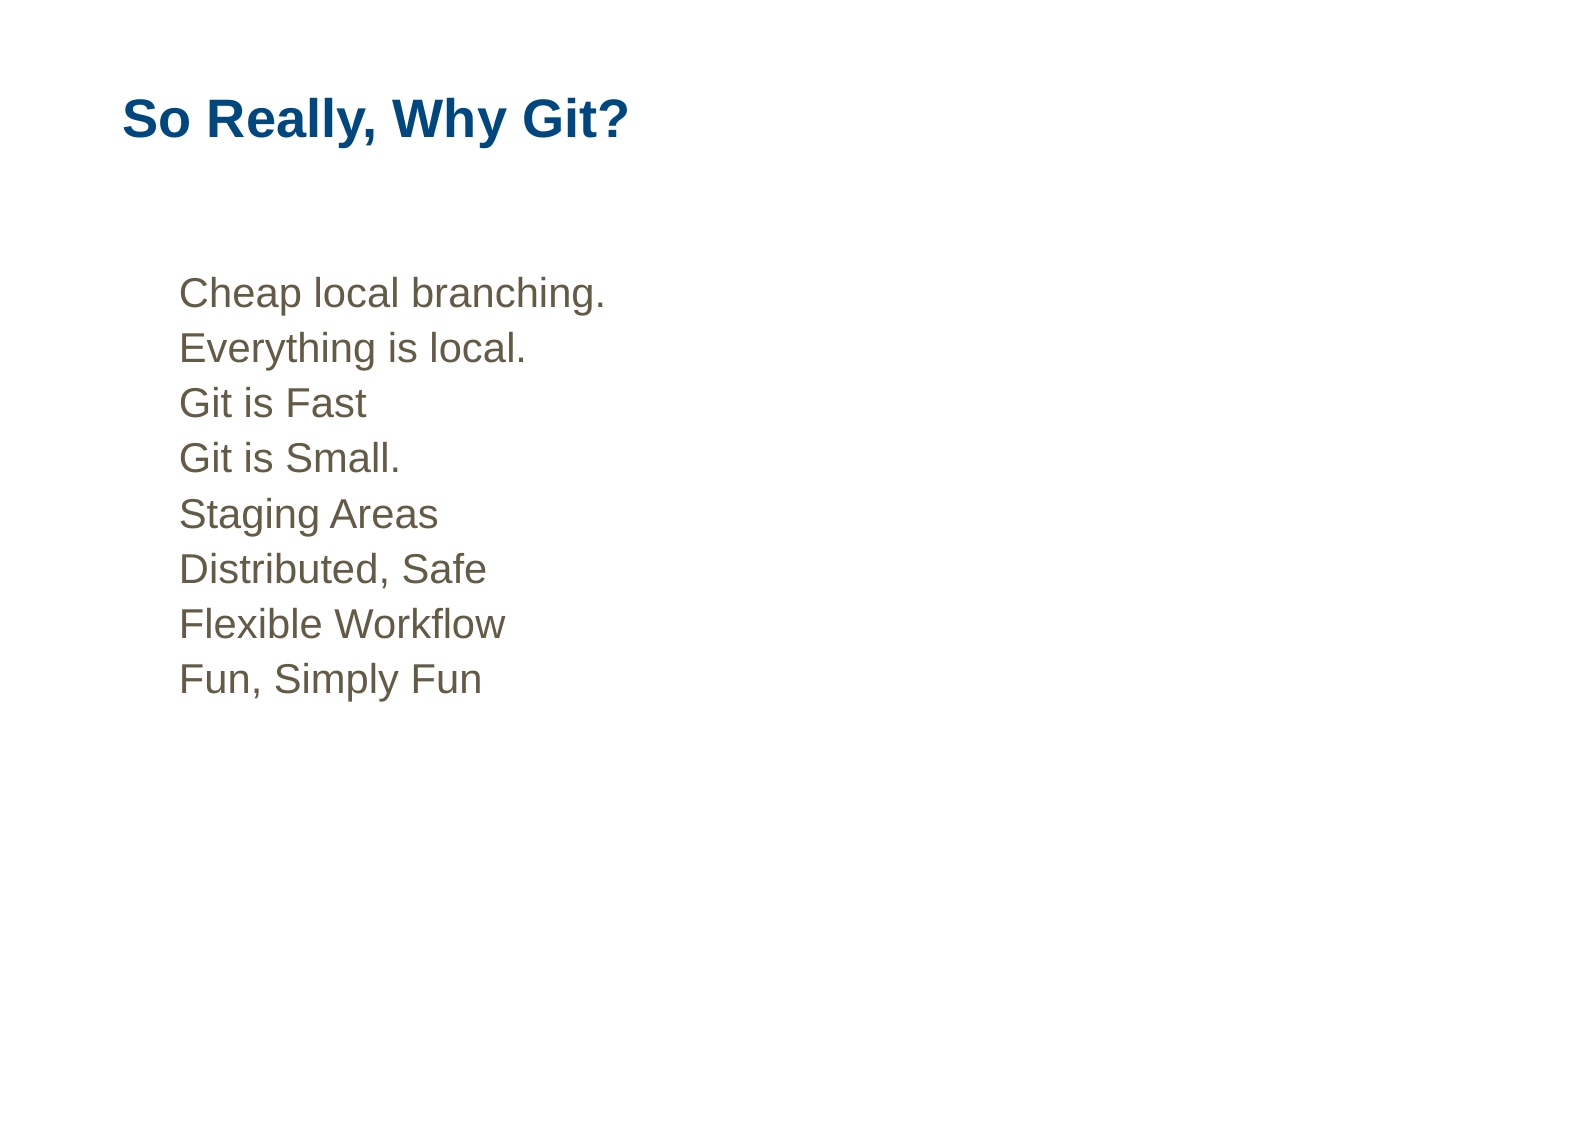

# So Really, Why Git?
Cheap local branching.
Everything is local.
Git is Fast
Git is Small.
Staging Areas
Distributed, Safe
Flexible Workflow
Fun, Simply Fun